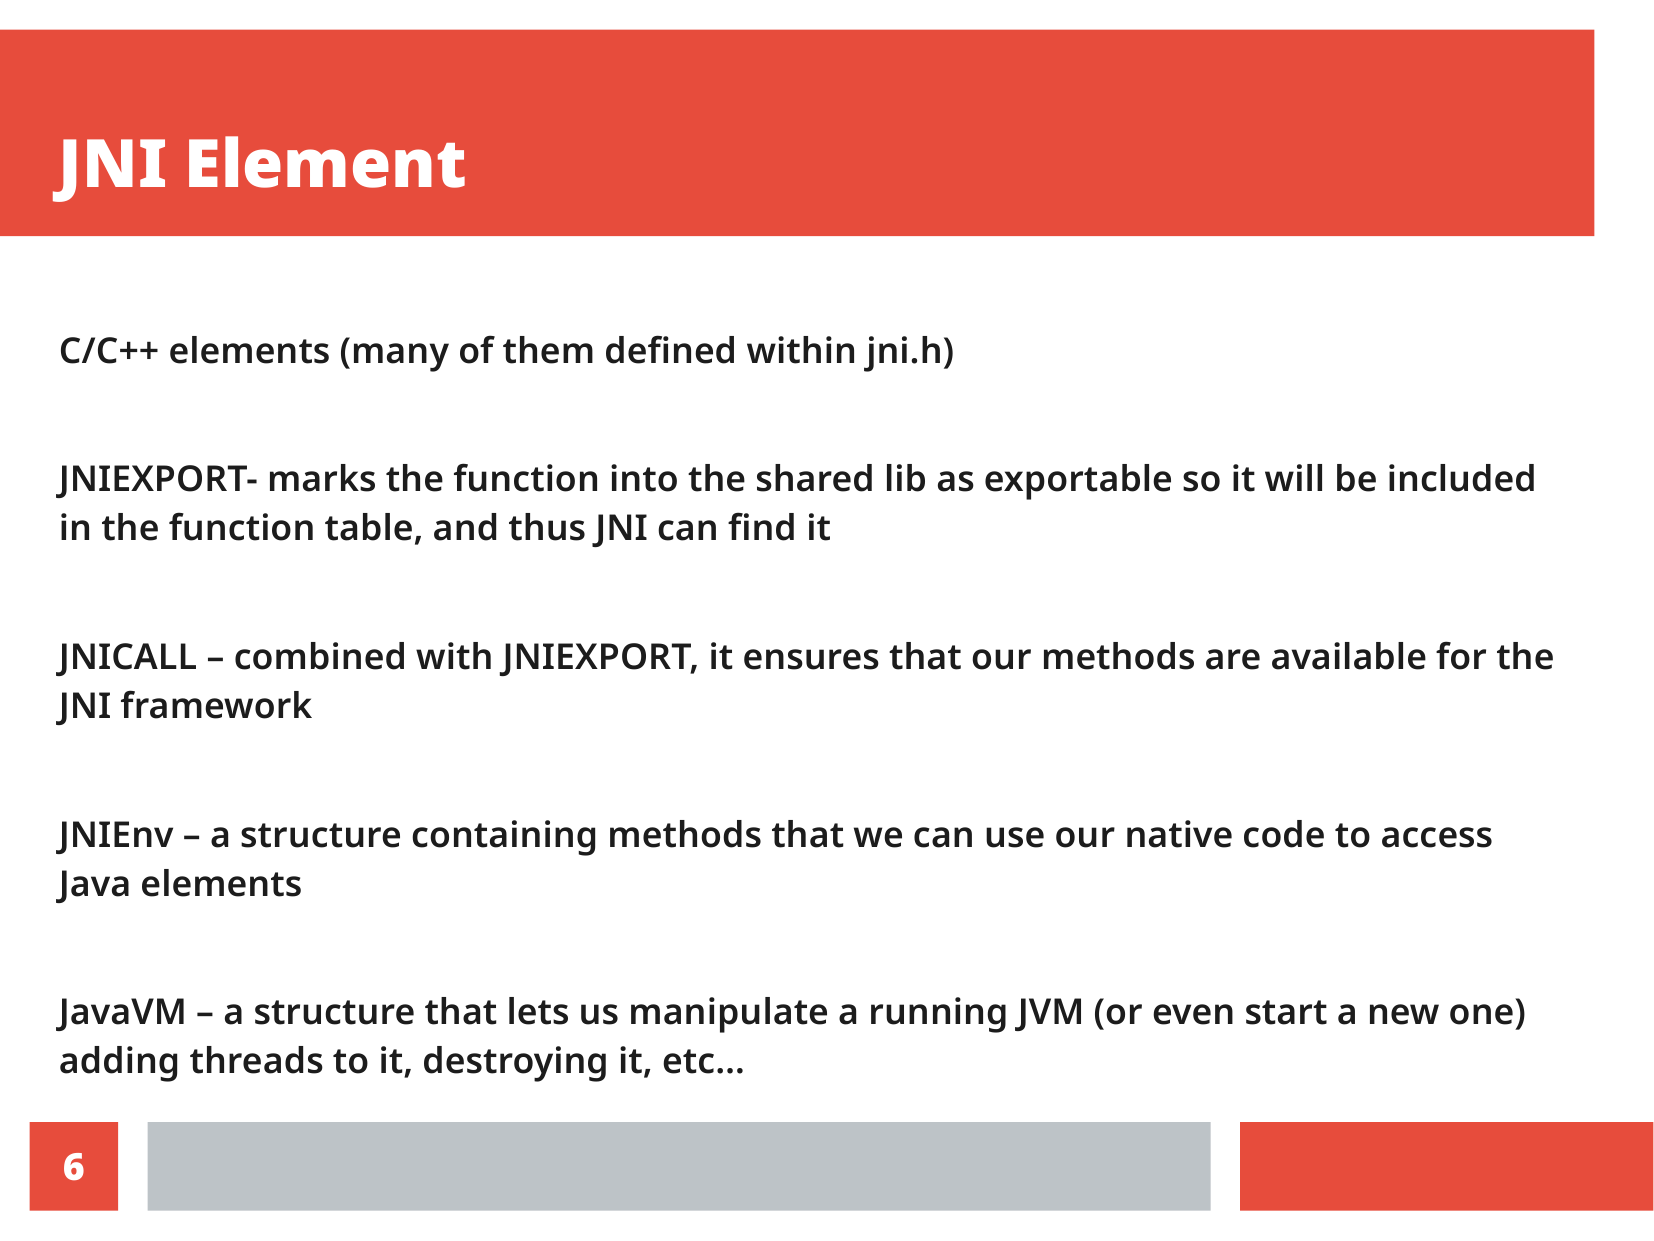

# JNI Element
C/C++ elements (many of them defined within jni.h)
JNIEXPORT- marks the function into the shared lib as exportable so it will be included in the function table, and thus JNI can find it
JNICALL – combined with JNIEXPORT, it ensures that our methods are available for the JNI framework
JNIEnv – a structure containing methods that we can use our native code to access Java elements
JavaVM – a structure that lets us manipulate a running JVM (or even start a new one) adding threads to it, destroying it, etc…
6